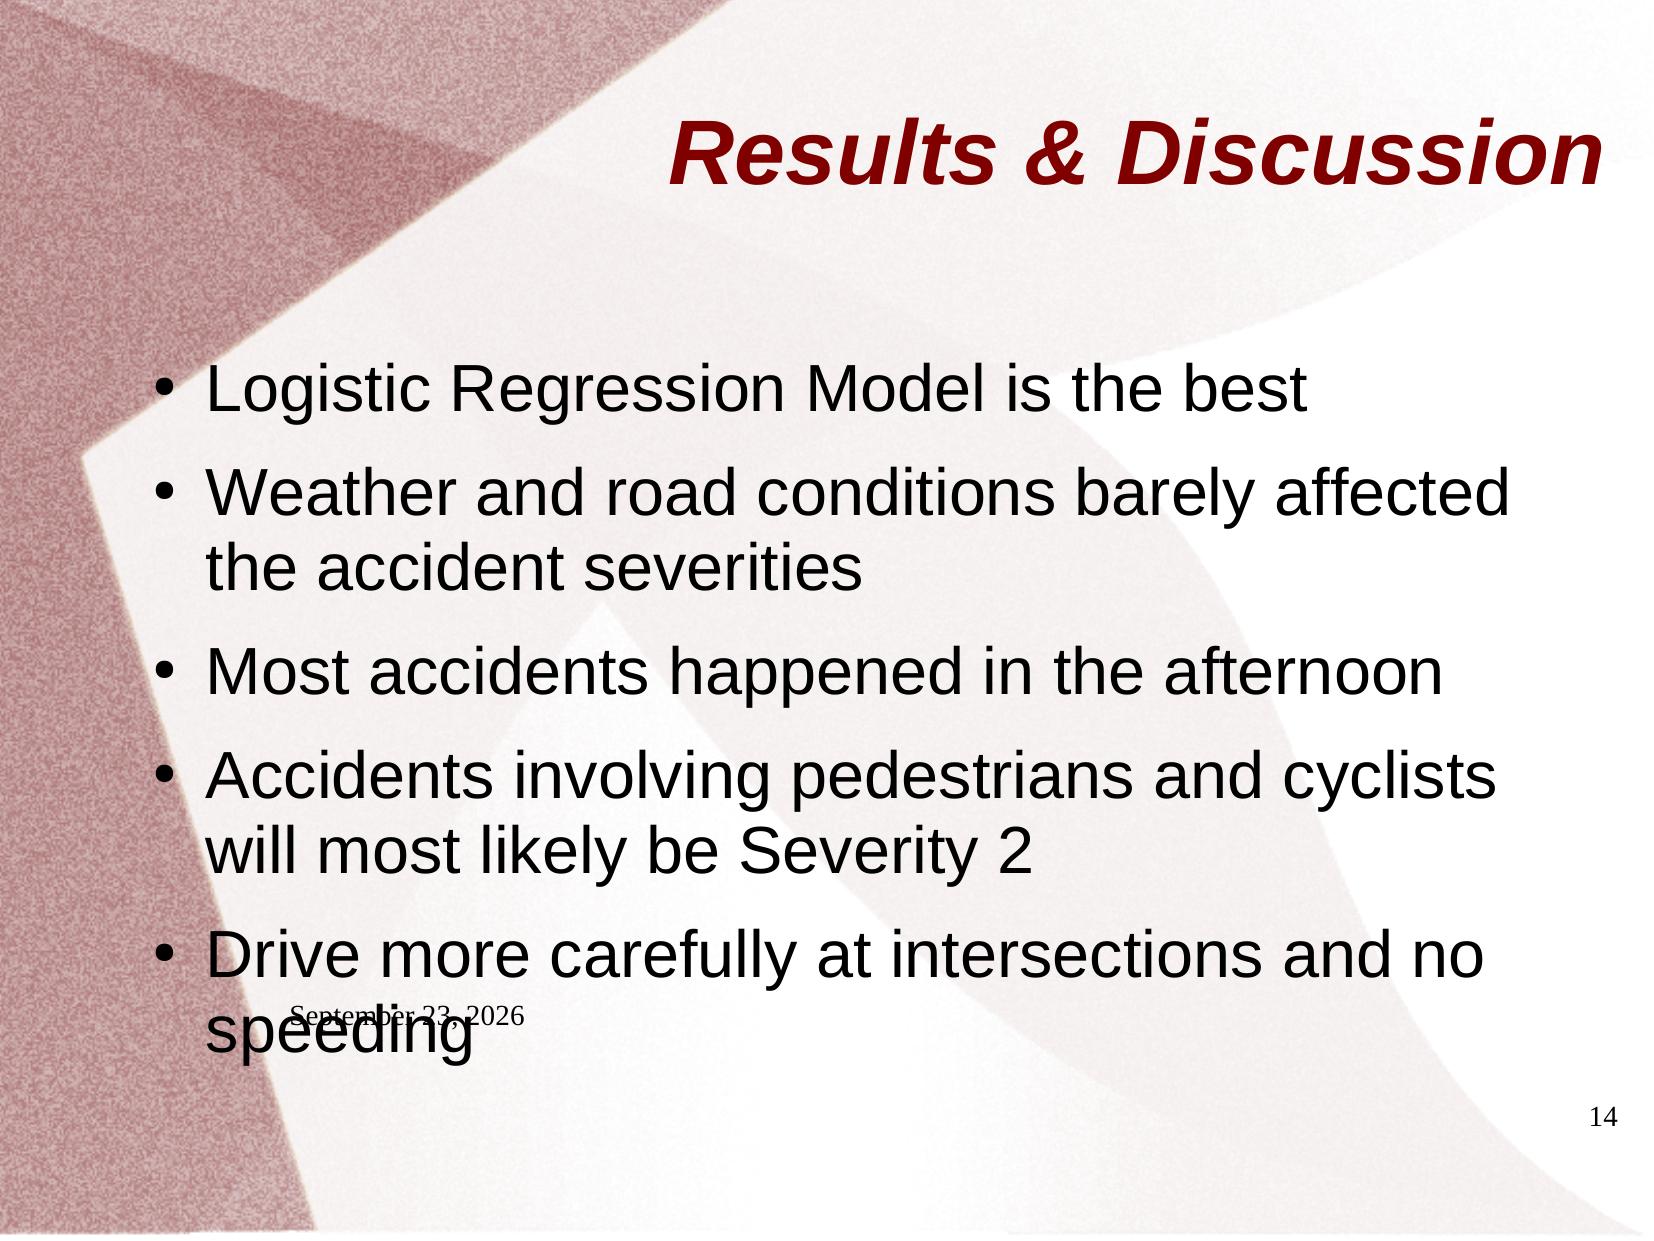

# Results & Discussion
Logistic Regression Model is the best
Weather and road conditions barely affected the accident severities
Most accidents happened in the afternoon
Accidents involving pedestrians and cyclists will most likely be Severity 2
Drive more carefully at intersections and no speeding
14